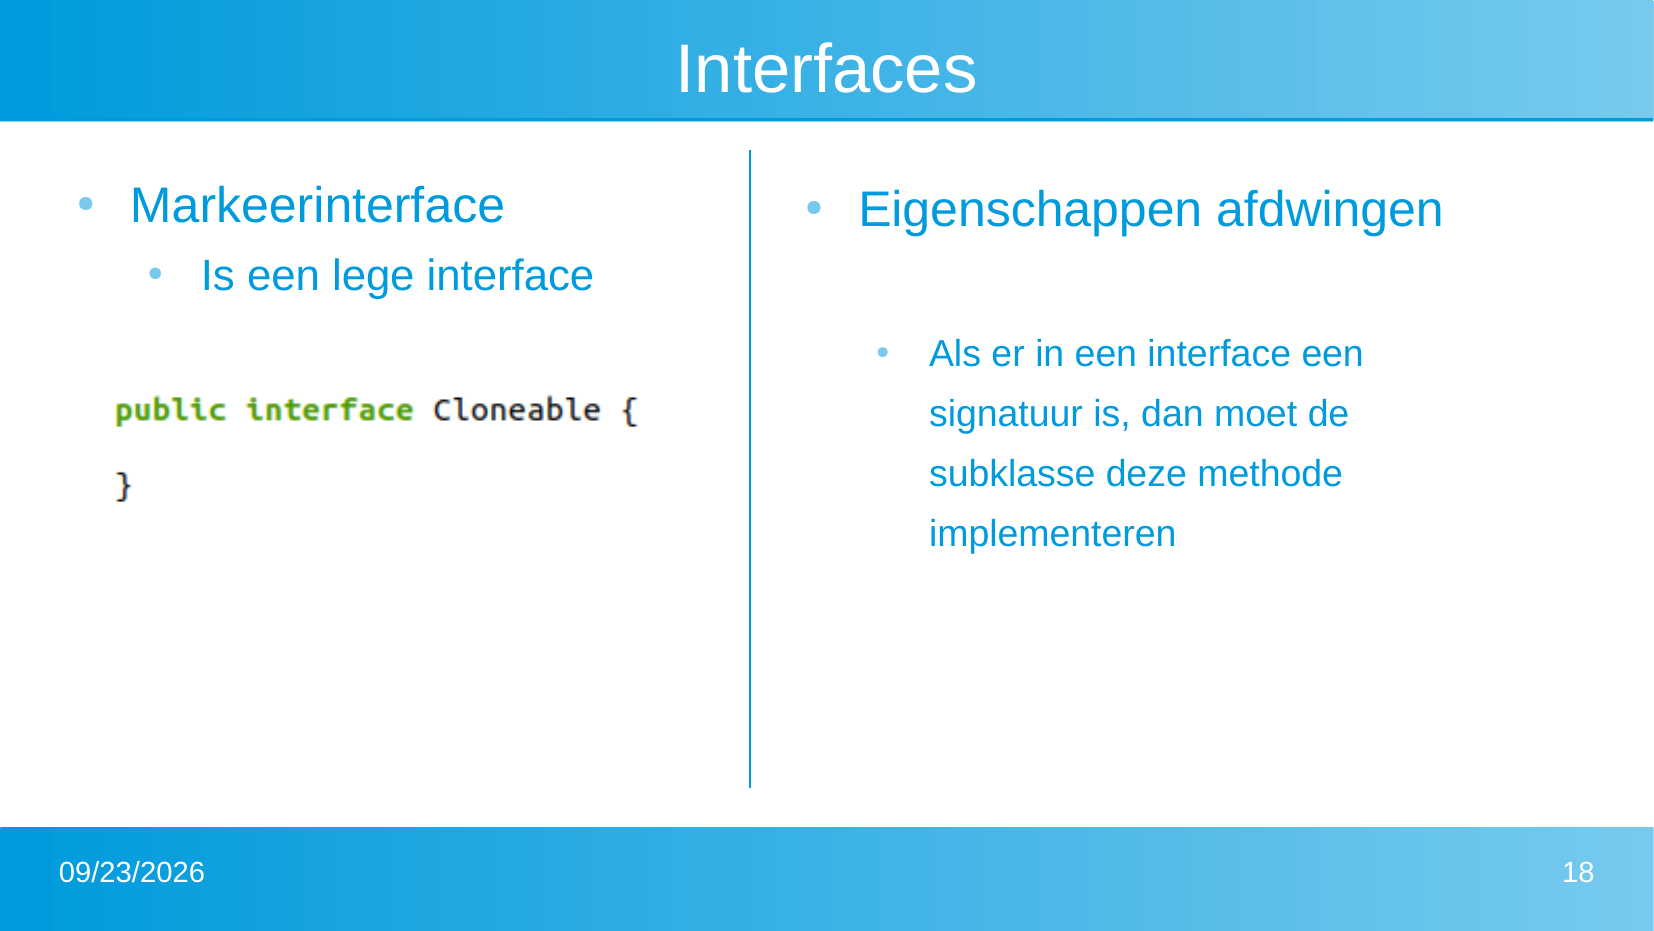

# Interfaces
Markeerinterface
Is een lege interface
Eigenschappen afdwingen
Als er in een interface een
signatuur is, dan moet de
subklasse deze methode
implementeren
18